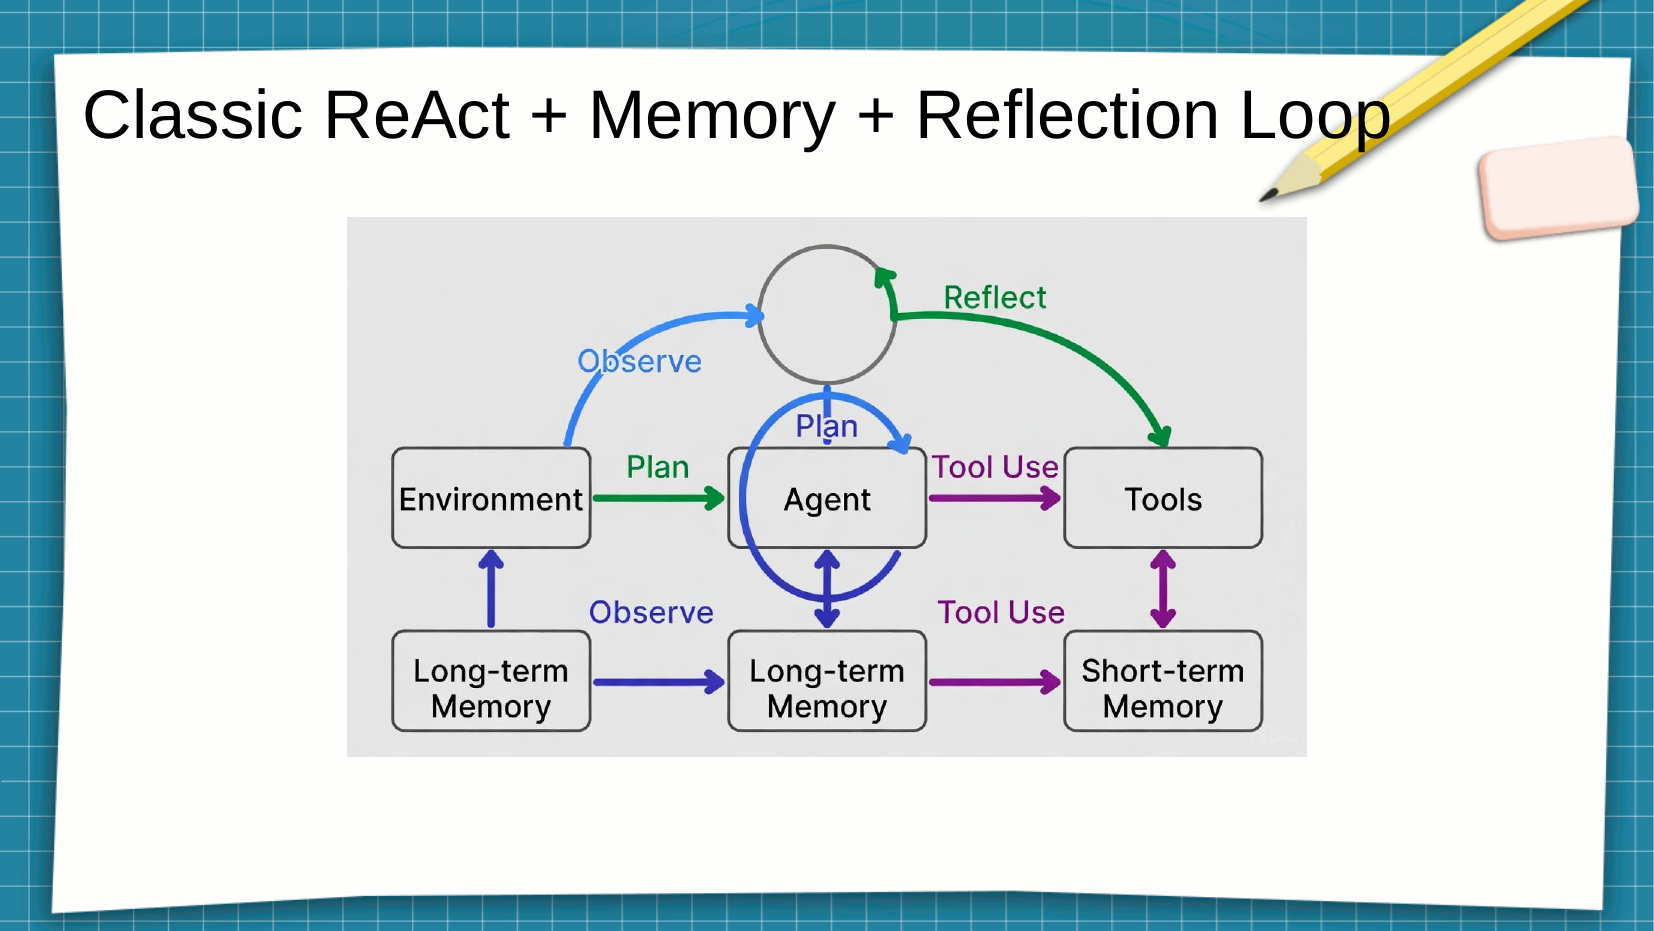

# Classic ReAct + Memory + Reflection Loop